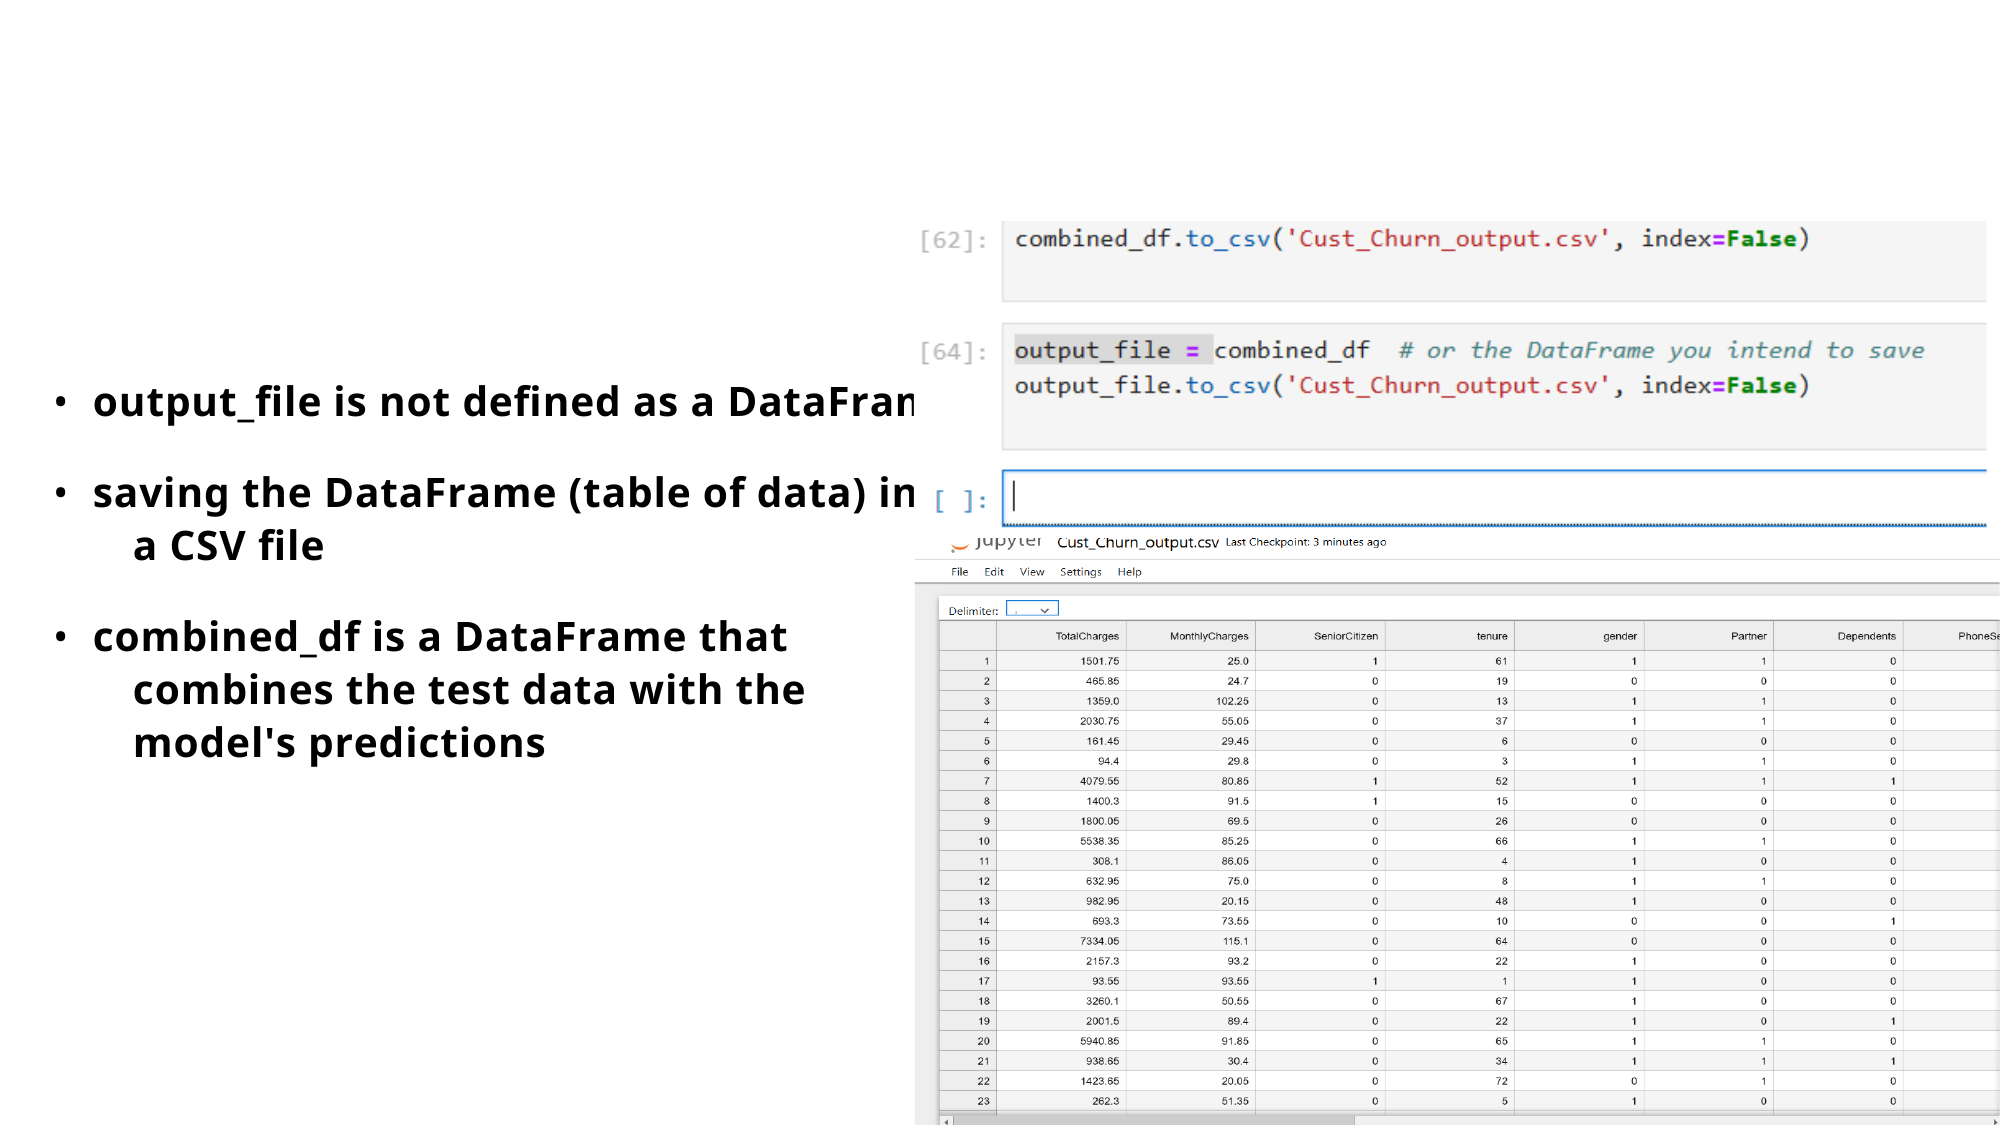

exporting merged file
output_file is not defined as a DataFrame
saving the DataFrame (table of data) into a CSV file
combined_df is a DataFrame that combines the test data with the model's predictions